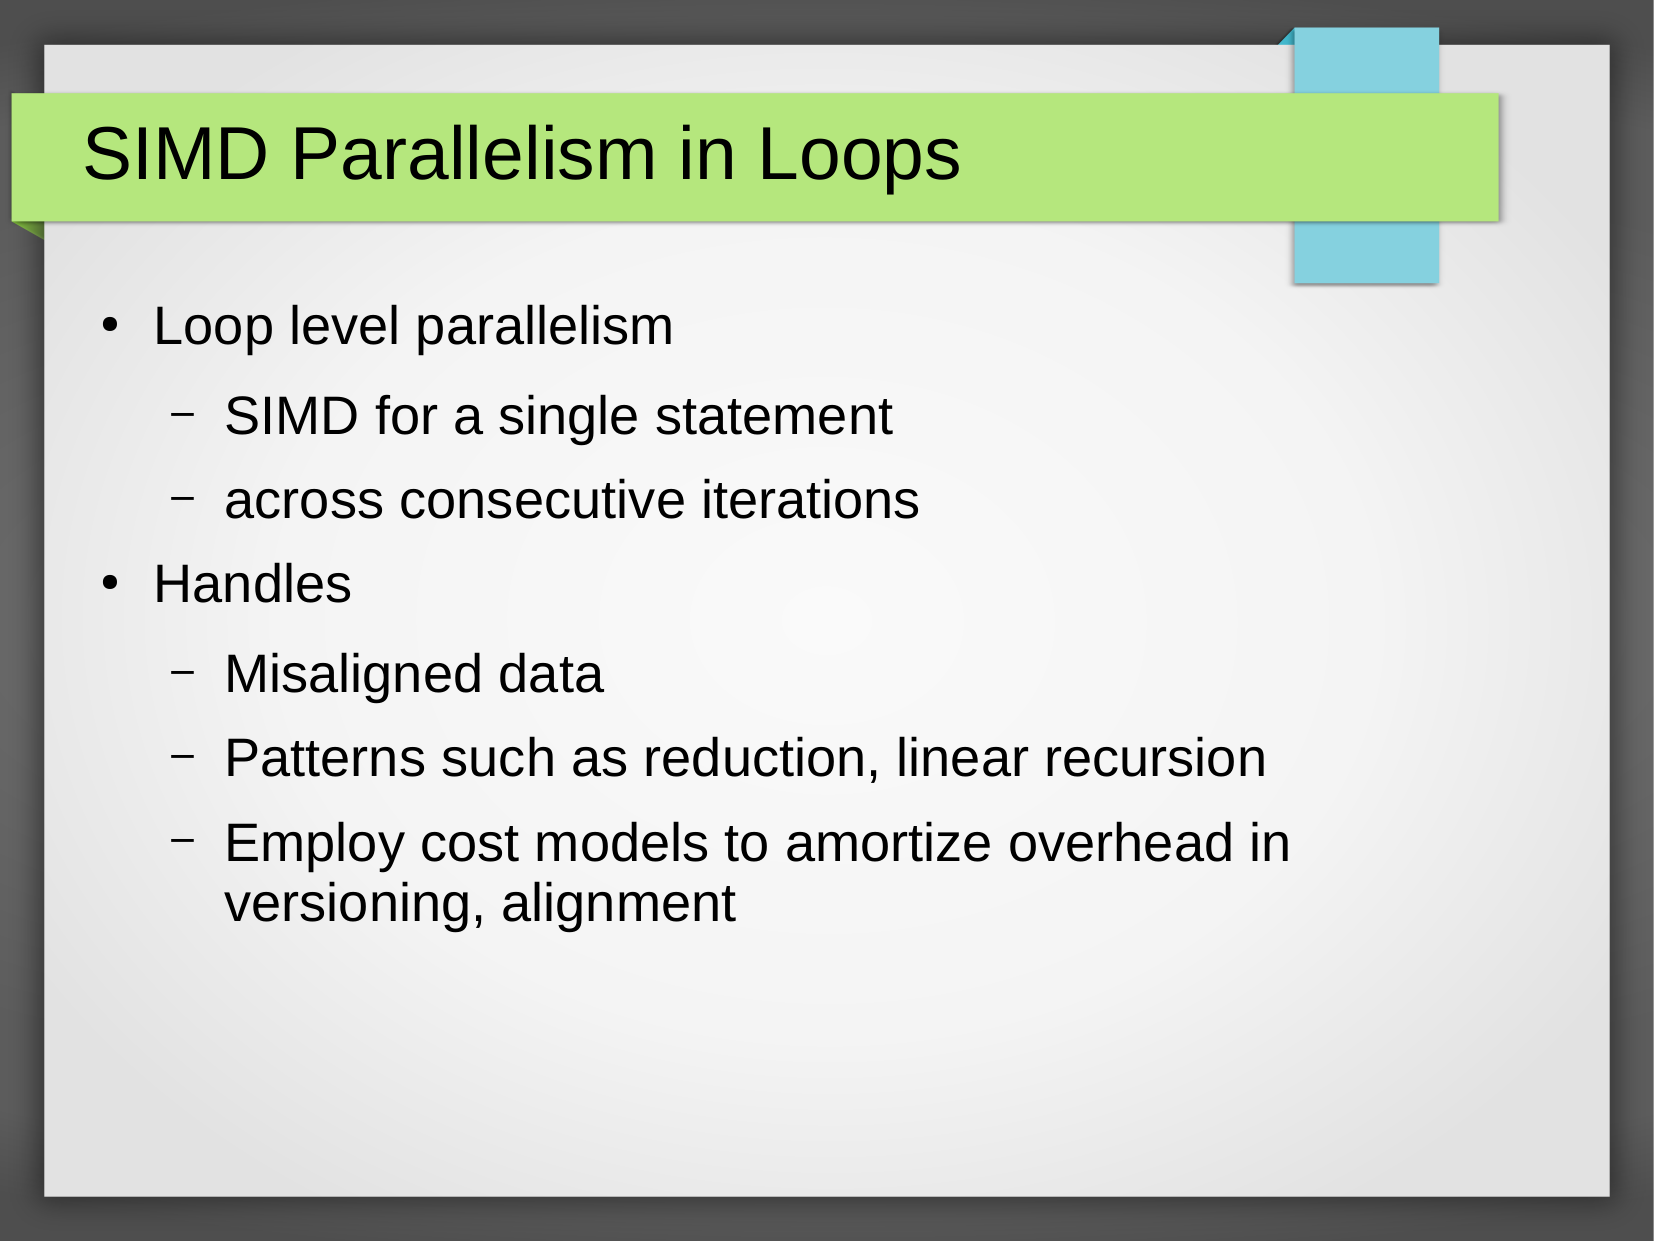

# SIMD Parallelism in Loops
Loop level parallelism
SIMD for a single statement
across consecutive iterations
Handles
Misaligned data
Patterns such as reduction, linear recursion
Employ cost models to amortize overhead in versioning, alignment